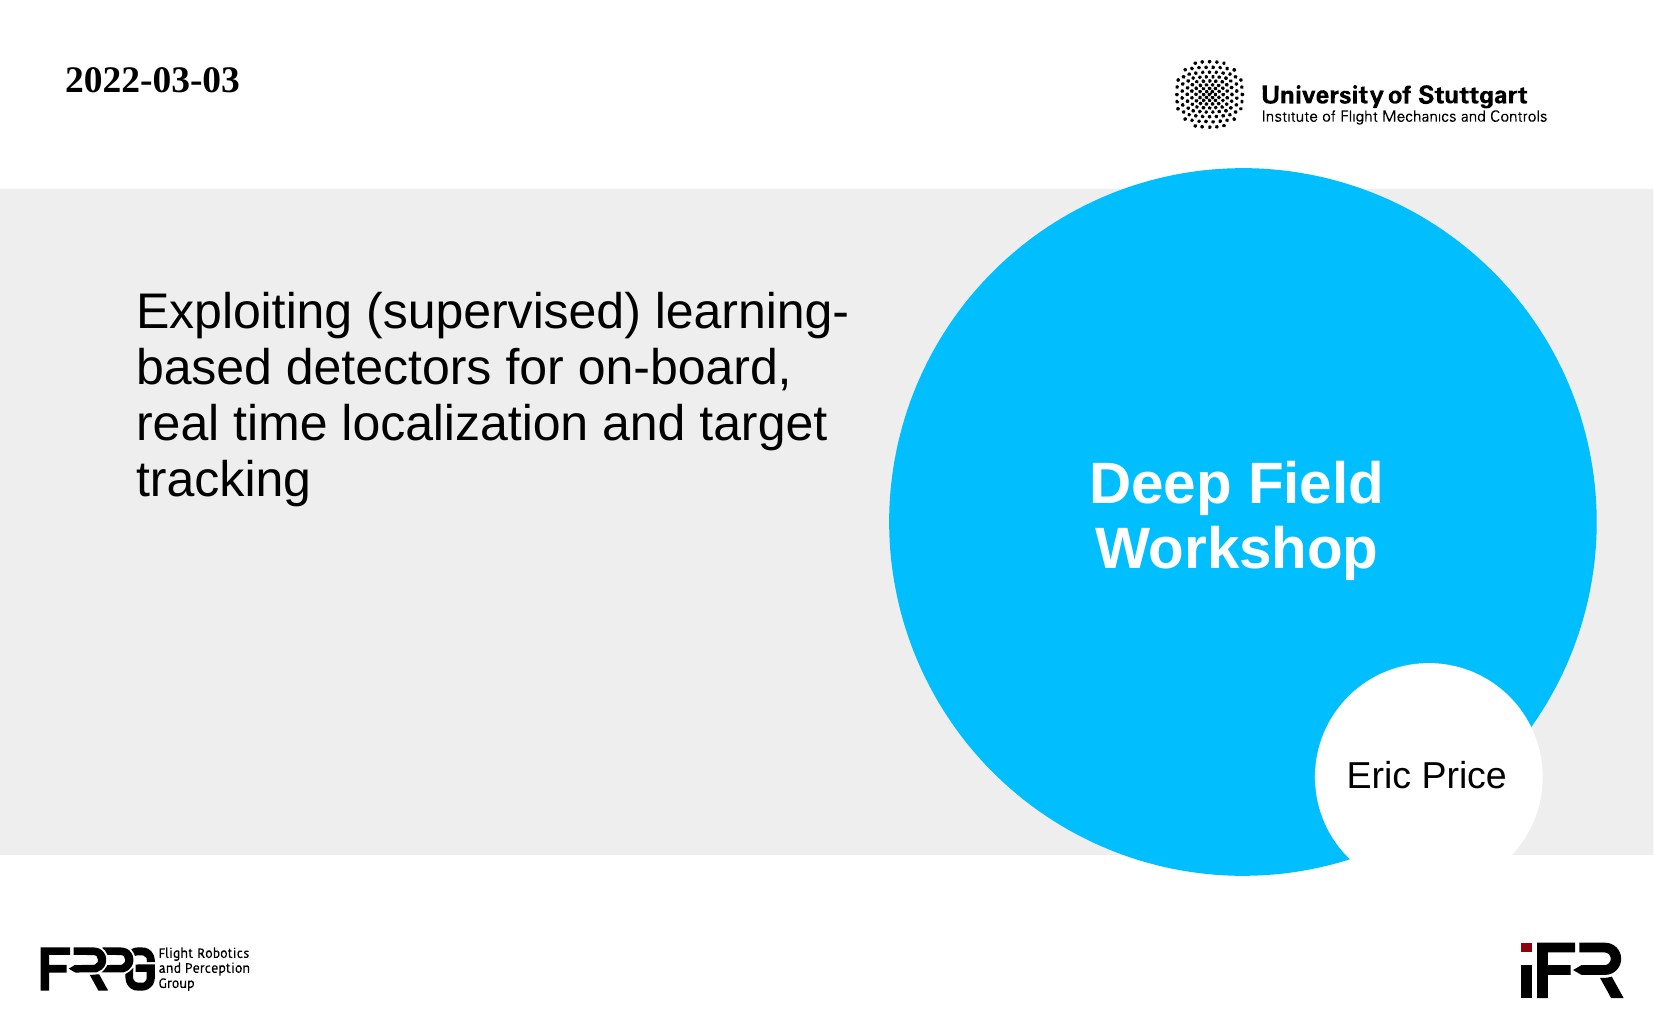

2022-03-03
Exploiting (supervised) learning-based detectors for on-board, real time localization and target tracking
# Deep Field Workshop
Eric Price